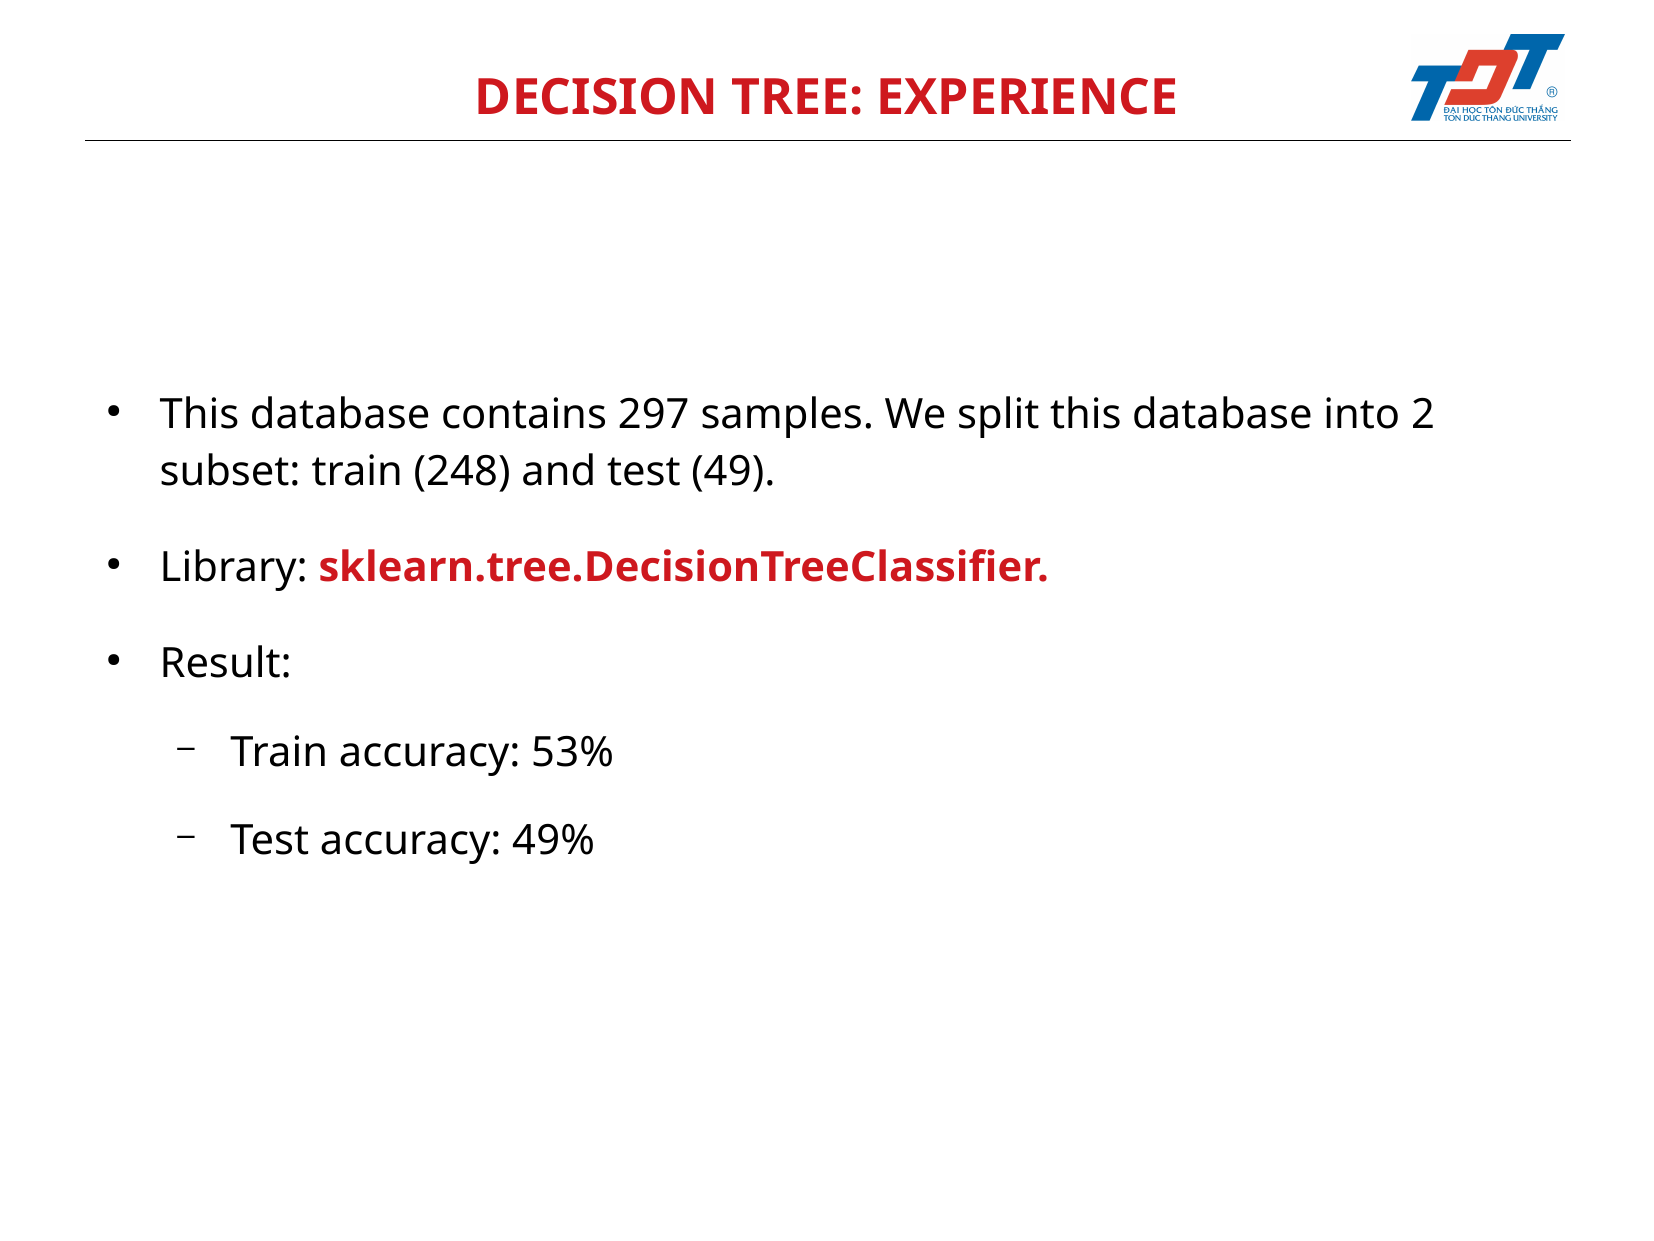

# DECISION TREE: EXPERIENCE
This database contains 297 samples. We split this database into 2 subset: train (248) and test (49).
Library: sklearn.tree.DecisionTreeClassifier.
Result:
Train accuracy: 53%
Test accuracy: 49%